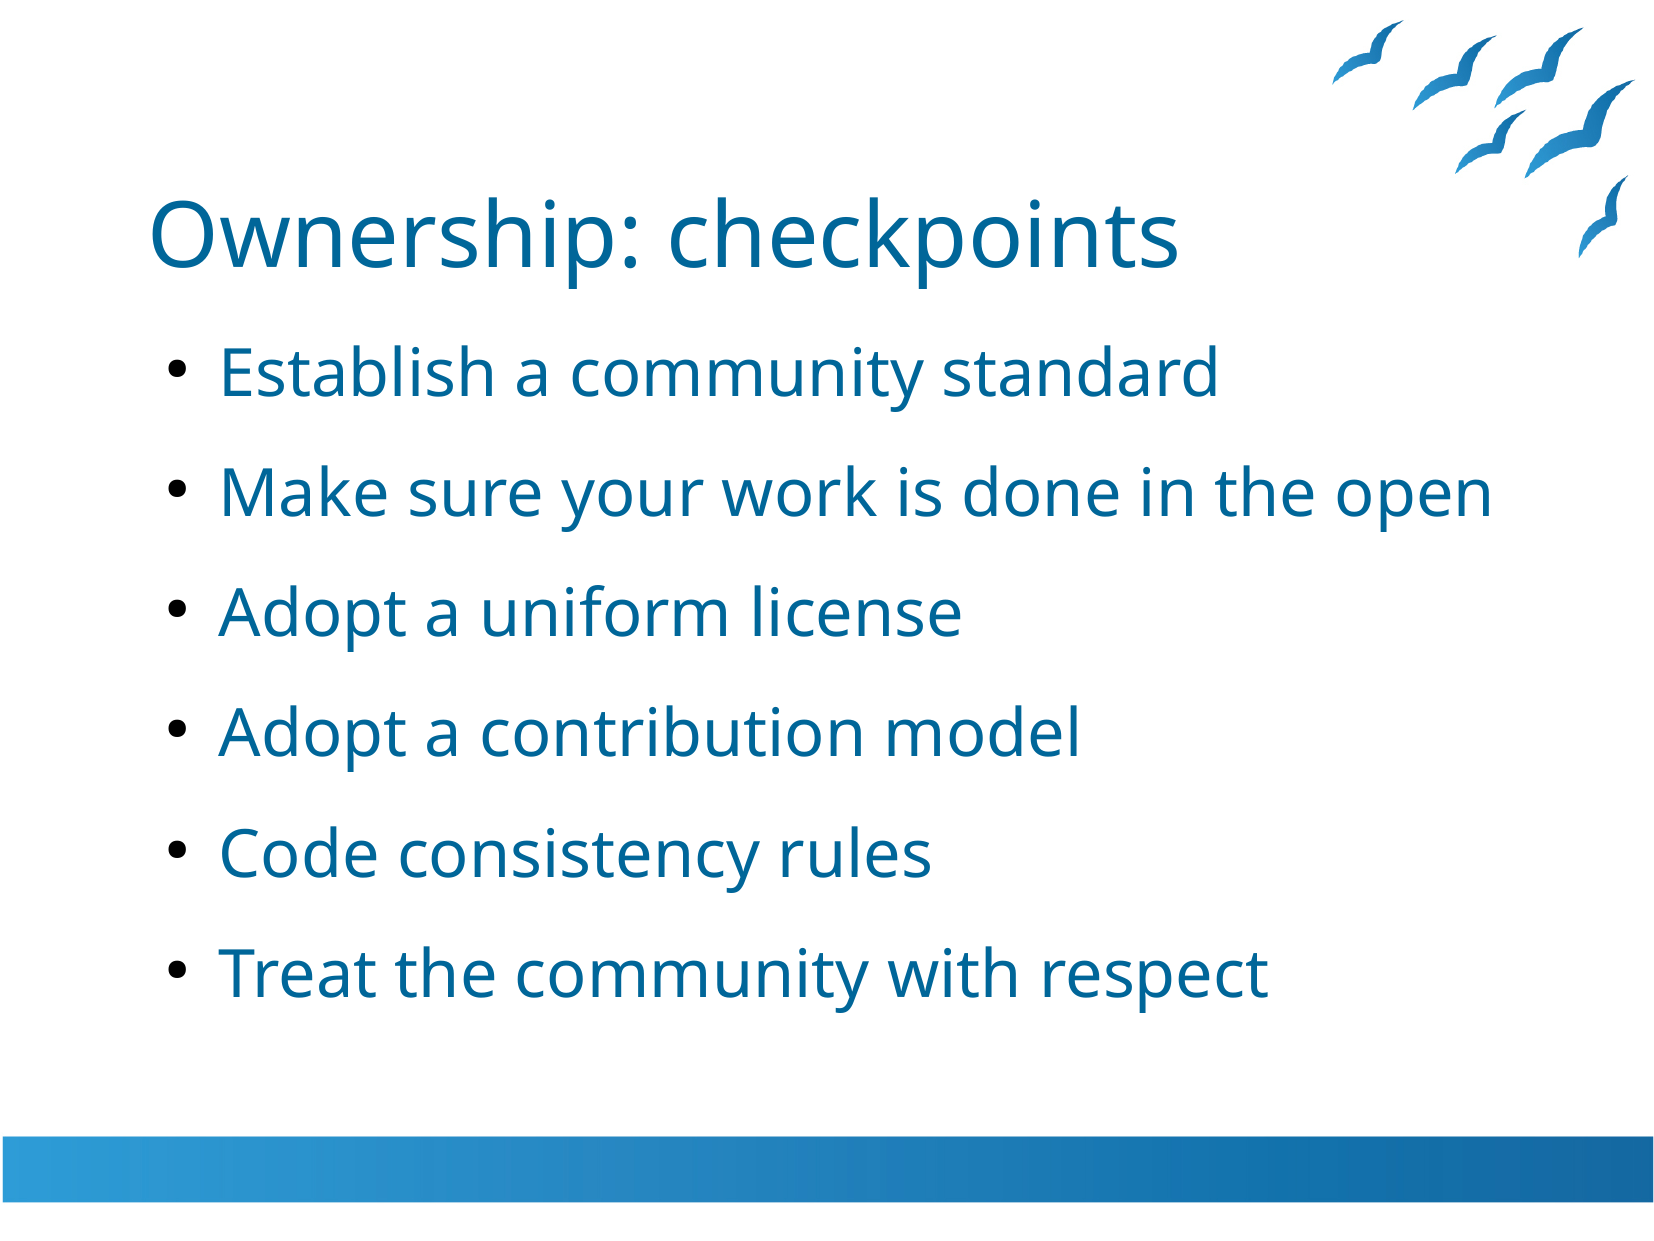

# Ownership: checkpoints
Establish a community standard
Make sure your work is done in the open
Adopt a uniform license
Adopt a contribution model
Code consistency rules
Treat the community with respect